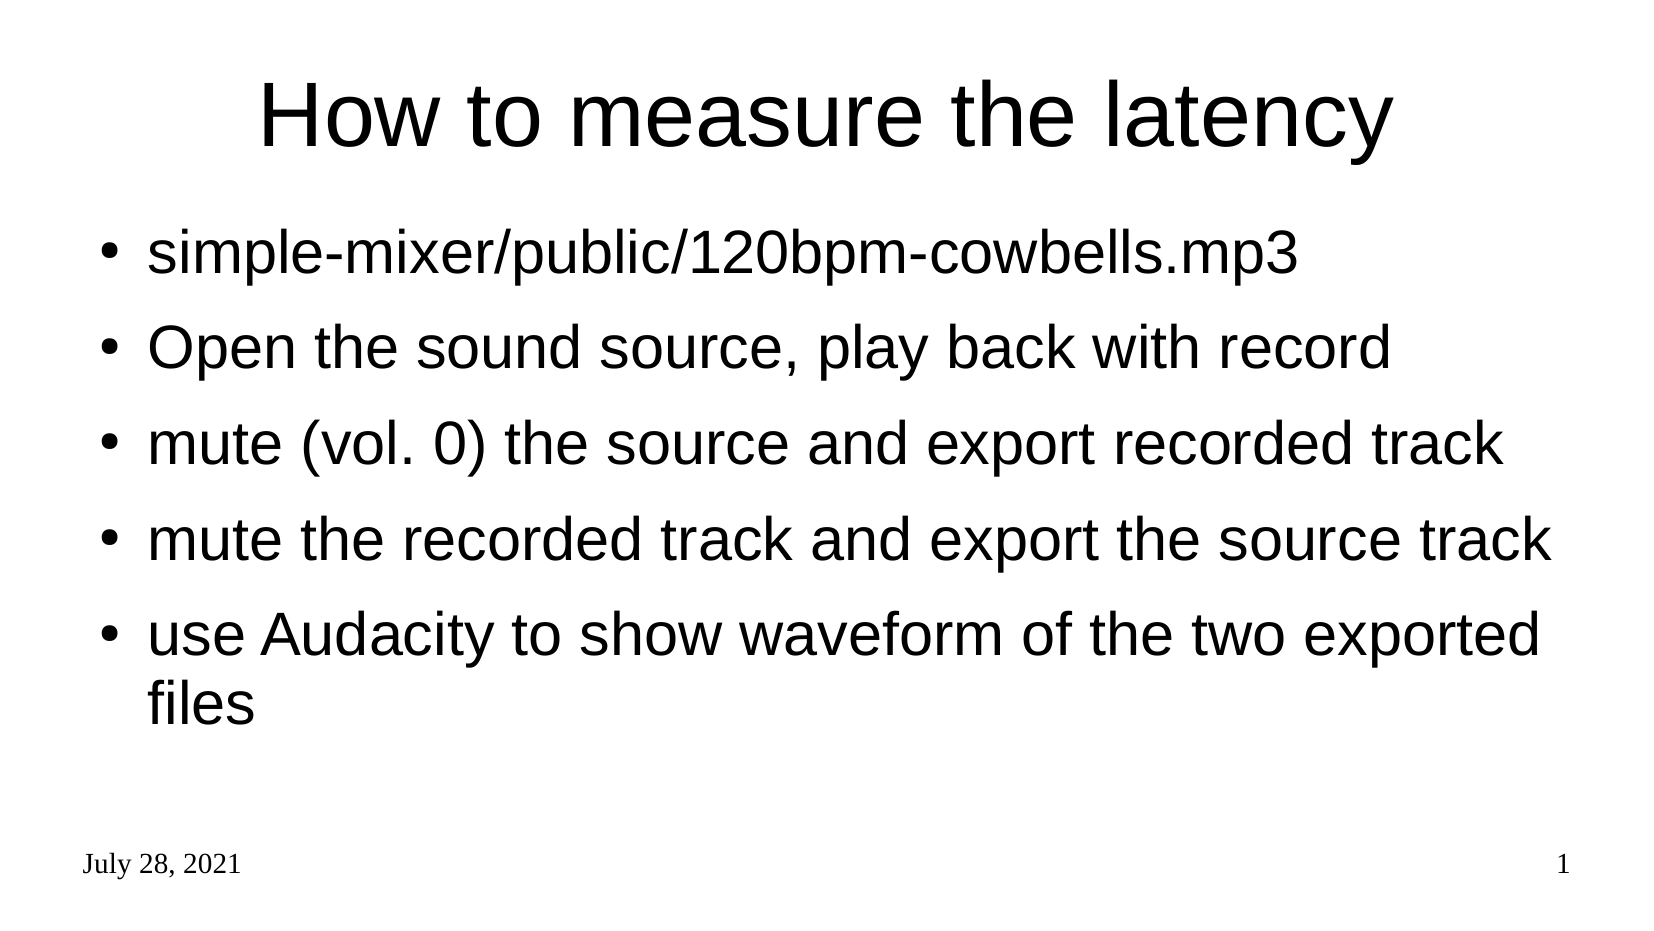

# How to measure the latency
simple-mixer/public/120bpm-cowbells.mp3
Open the sound source, play back with record
mute (vol. 0) the source and export recorded track
mute the recorded track and export the source track
use Audacity to show waveform of the two exported files
July 28, 2021
1